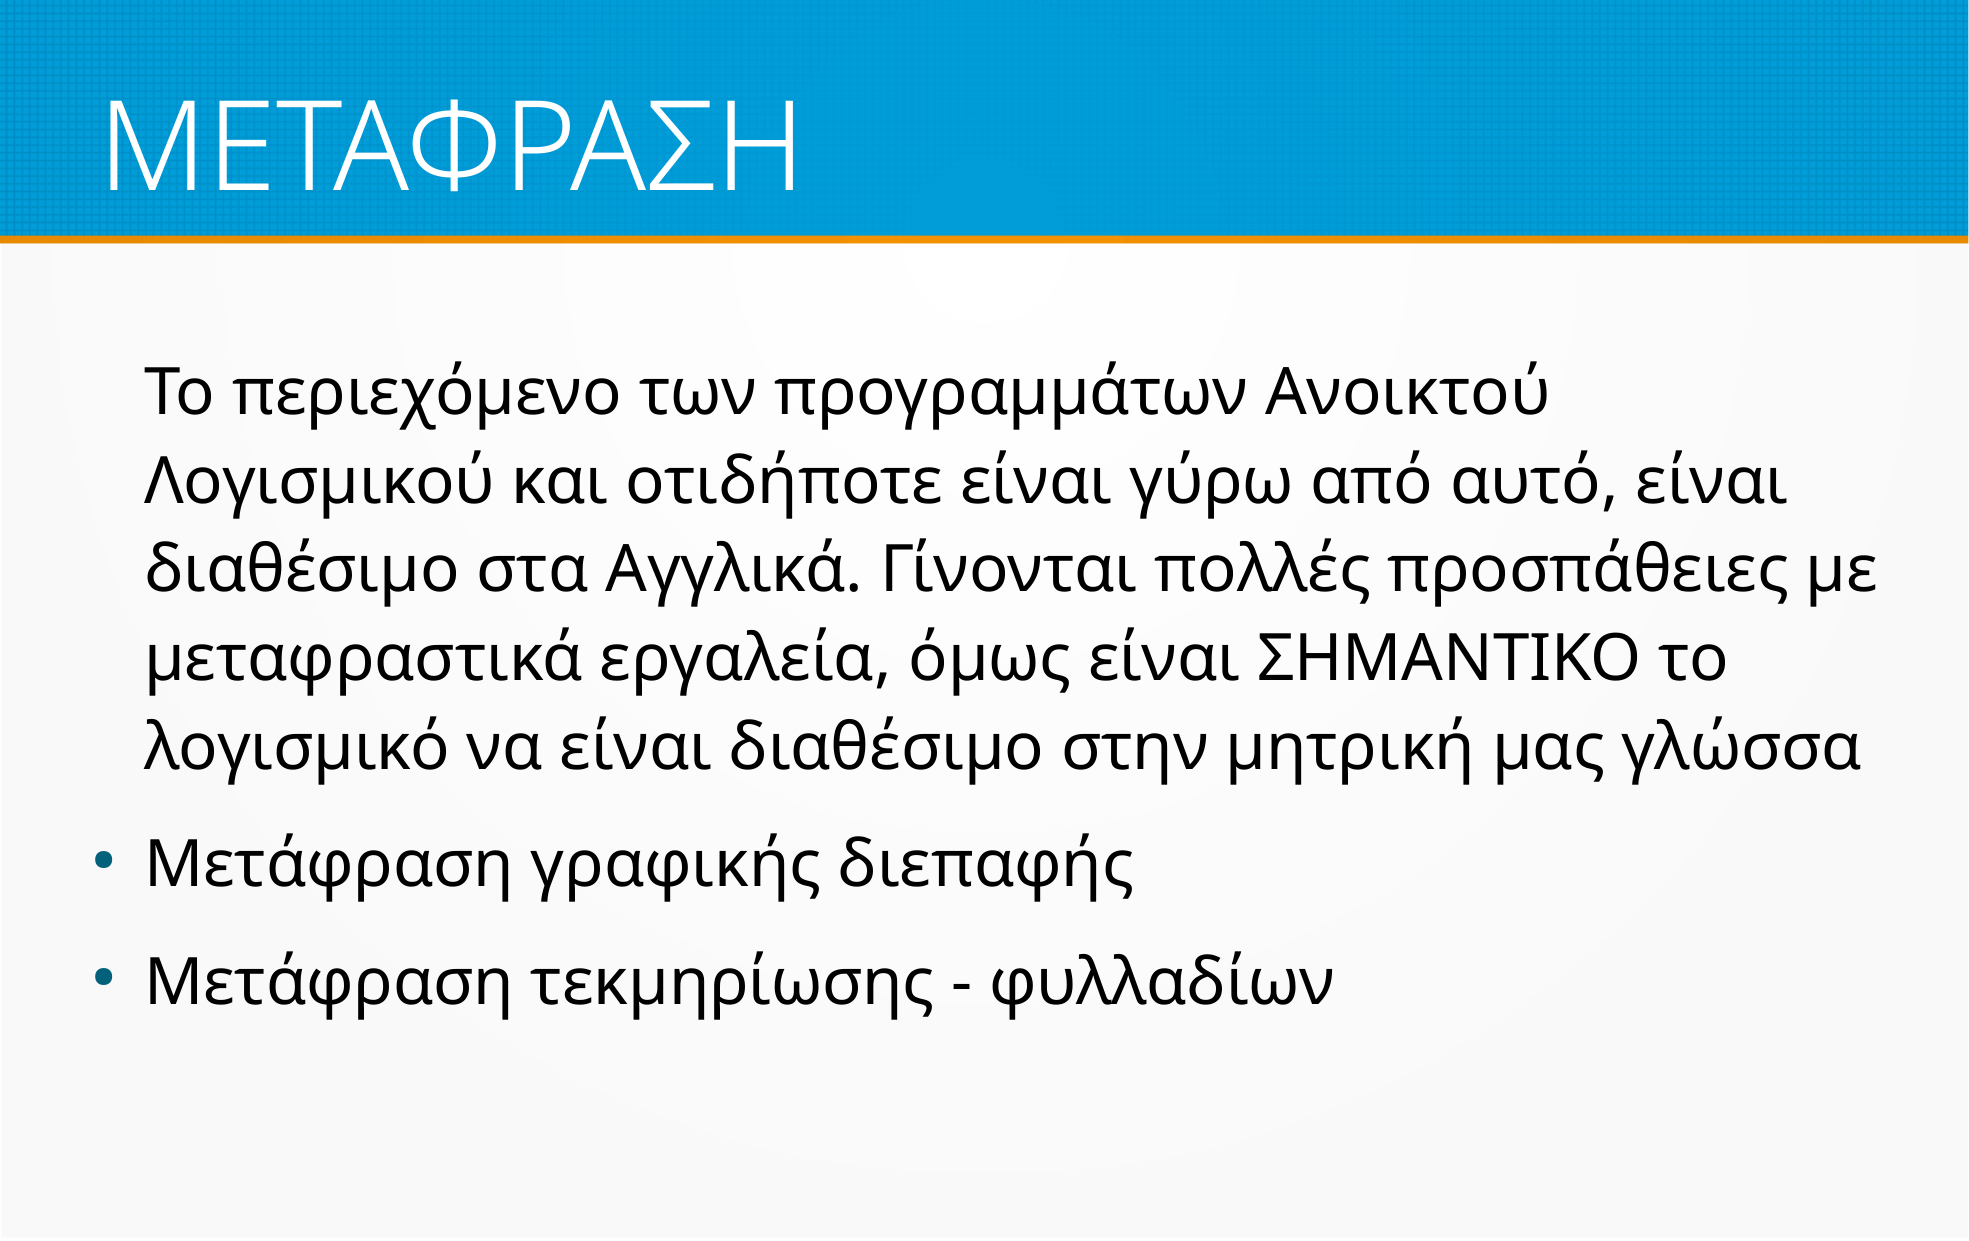

# ΜΕΤΑΦΡΑΣΗ
Το περιεχόμενο των προγραμμάτων Ανοικτού Λογισμικού και οτιδήποτε είναι γύρω από αυτό, είναι διαθέσιμο στα Αγγλικά. Γίνονται πολλές προσπάθειες με μεταφραστικά εργαλεία, όμως είναι ΣΗΜΑΝΤΙΚΟ το λογισμικό να είναι διαθέσιμο στην μητρική μας γλώσσα
Μετάφραση γραφικής διεπαφής
Μετάφραση τεκμηρίωσης - φυλλαδίων